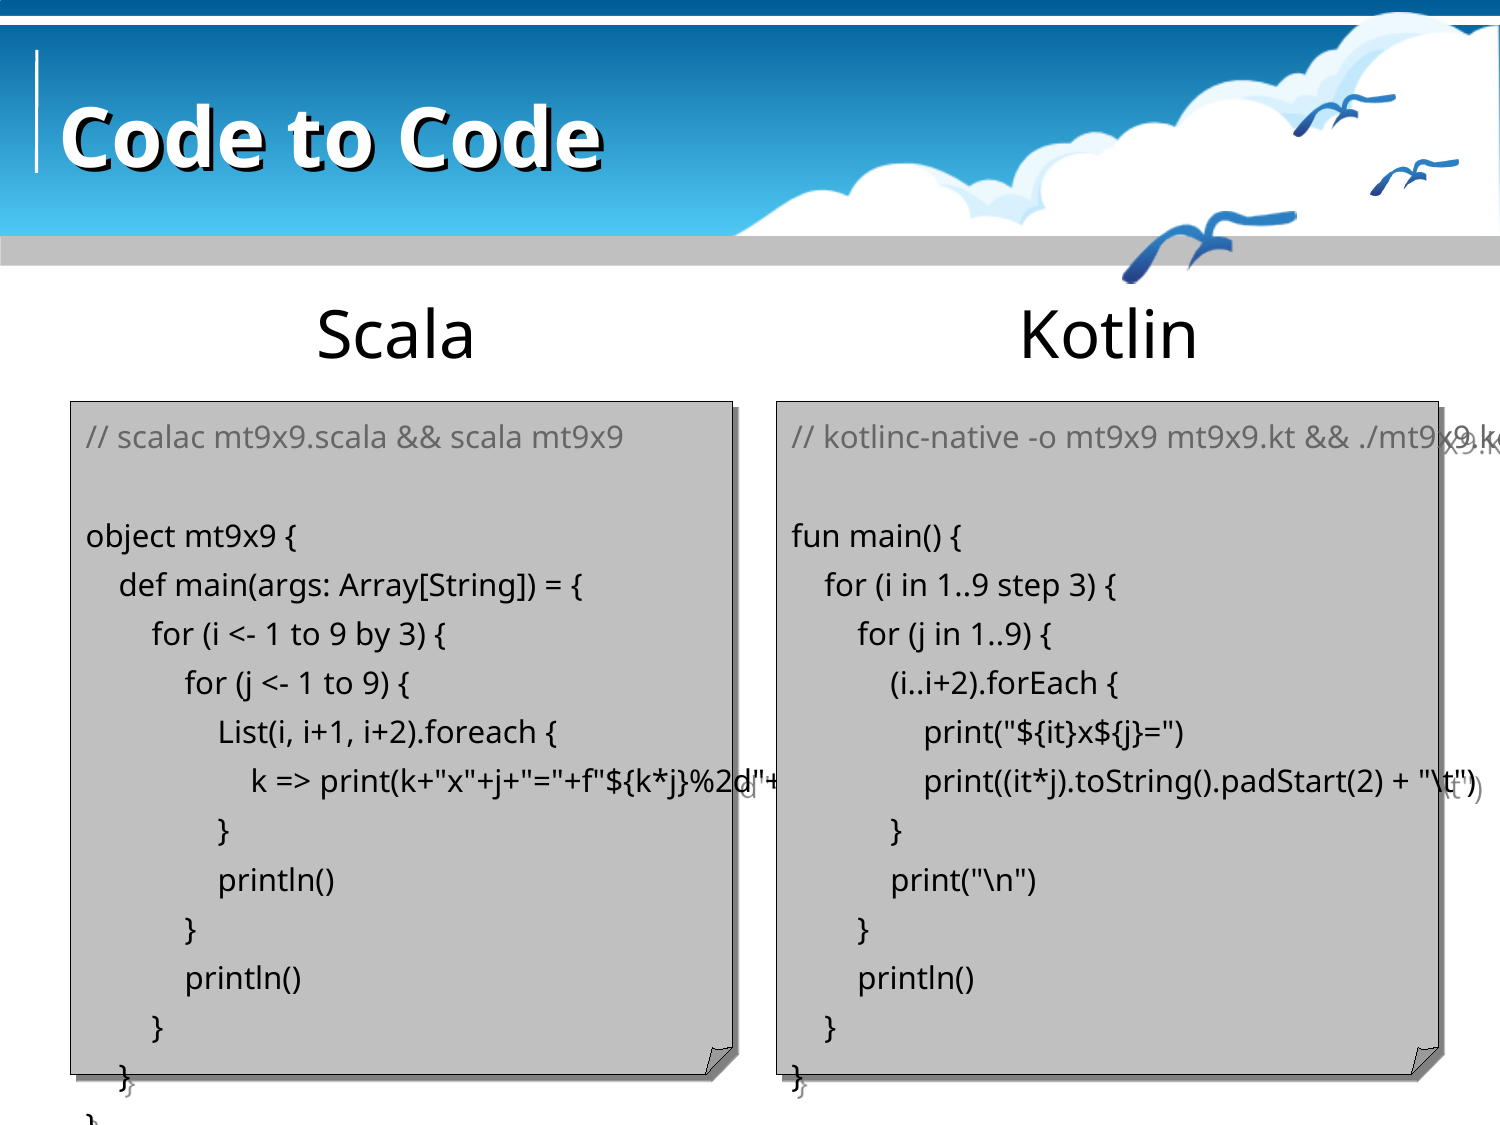

# Code to Code
Kotlin
Scala
// scalac mt9x9.scala && scala mt9x9
object mt9x9 {
 def main(args: Array[String]) = {
 for (i <- 1 to 9 by 3) {
 for (j <- 1 to 9) {
 List(i, i+1, i+2).foreach {
 k => print(k+"x"+j+"="+f"${k*j}%2d"+"\t")
 }
 println()
 }
 println()
 }
 }
}
// kotlinc-native -o mt9x9 mt9x9.kt && ./mt9x9.kexe
fun main() {
 for (i in 1..9 step 3) {
 for (j in 1..9) {
 (i..i+2).forEach {
 print("${it}x${j}=")
 print((it*j).toString().padStart(2) + "\t")
 }
 print("\n")
 }
 println()
 }
}